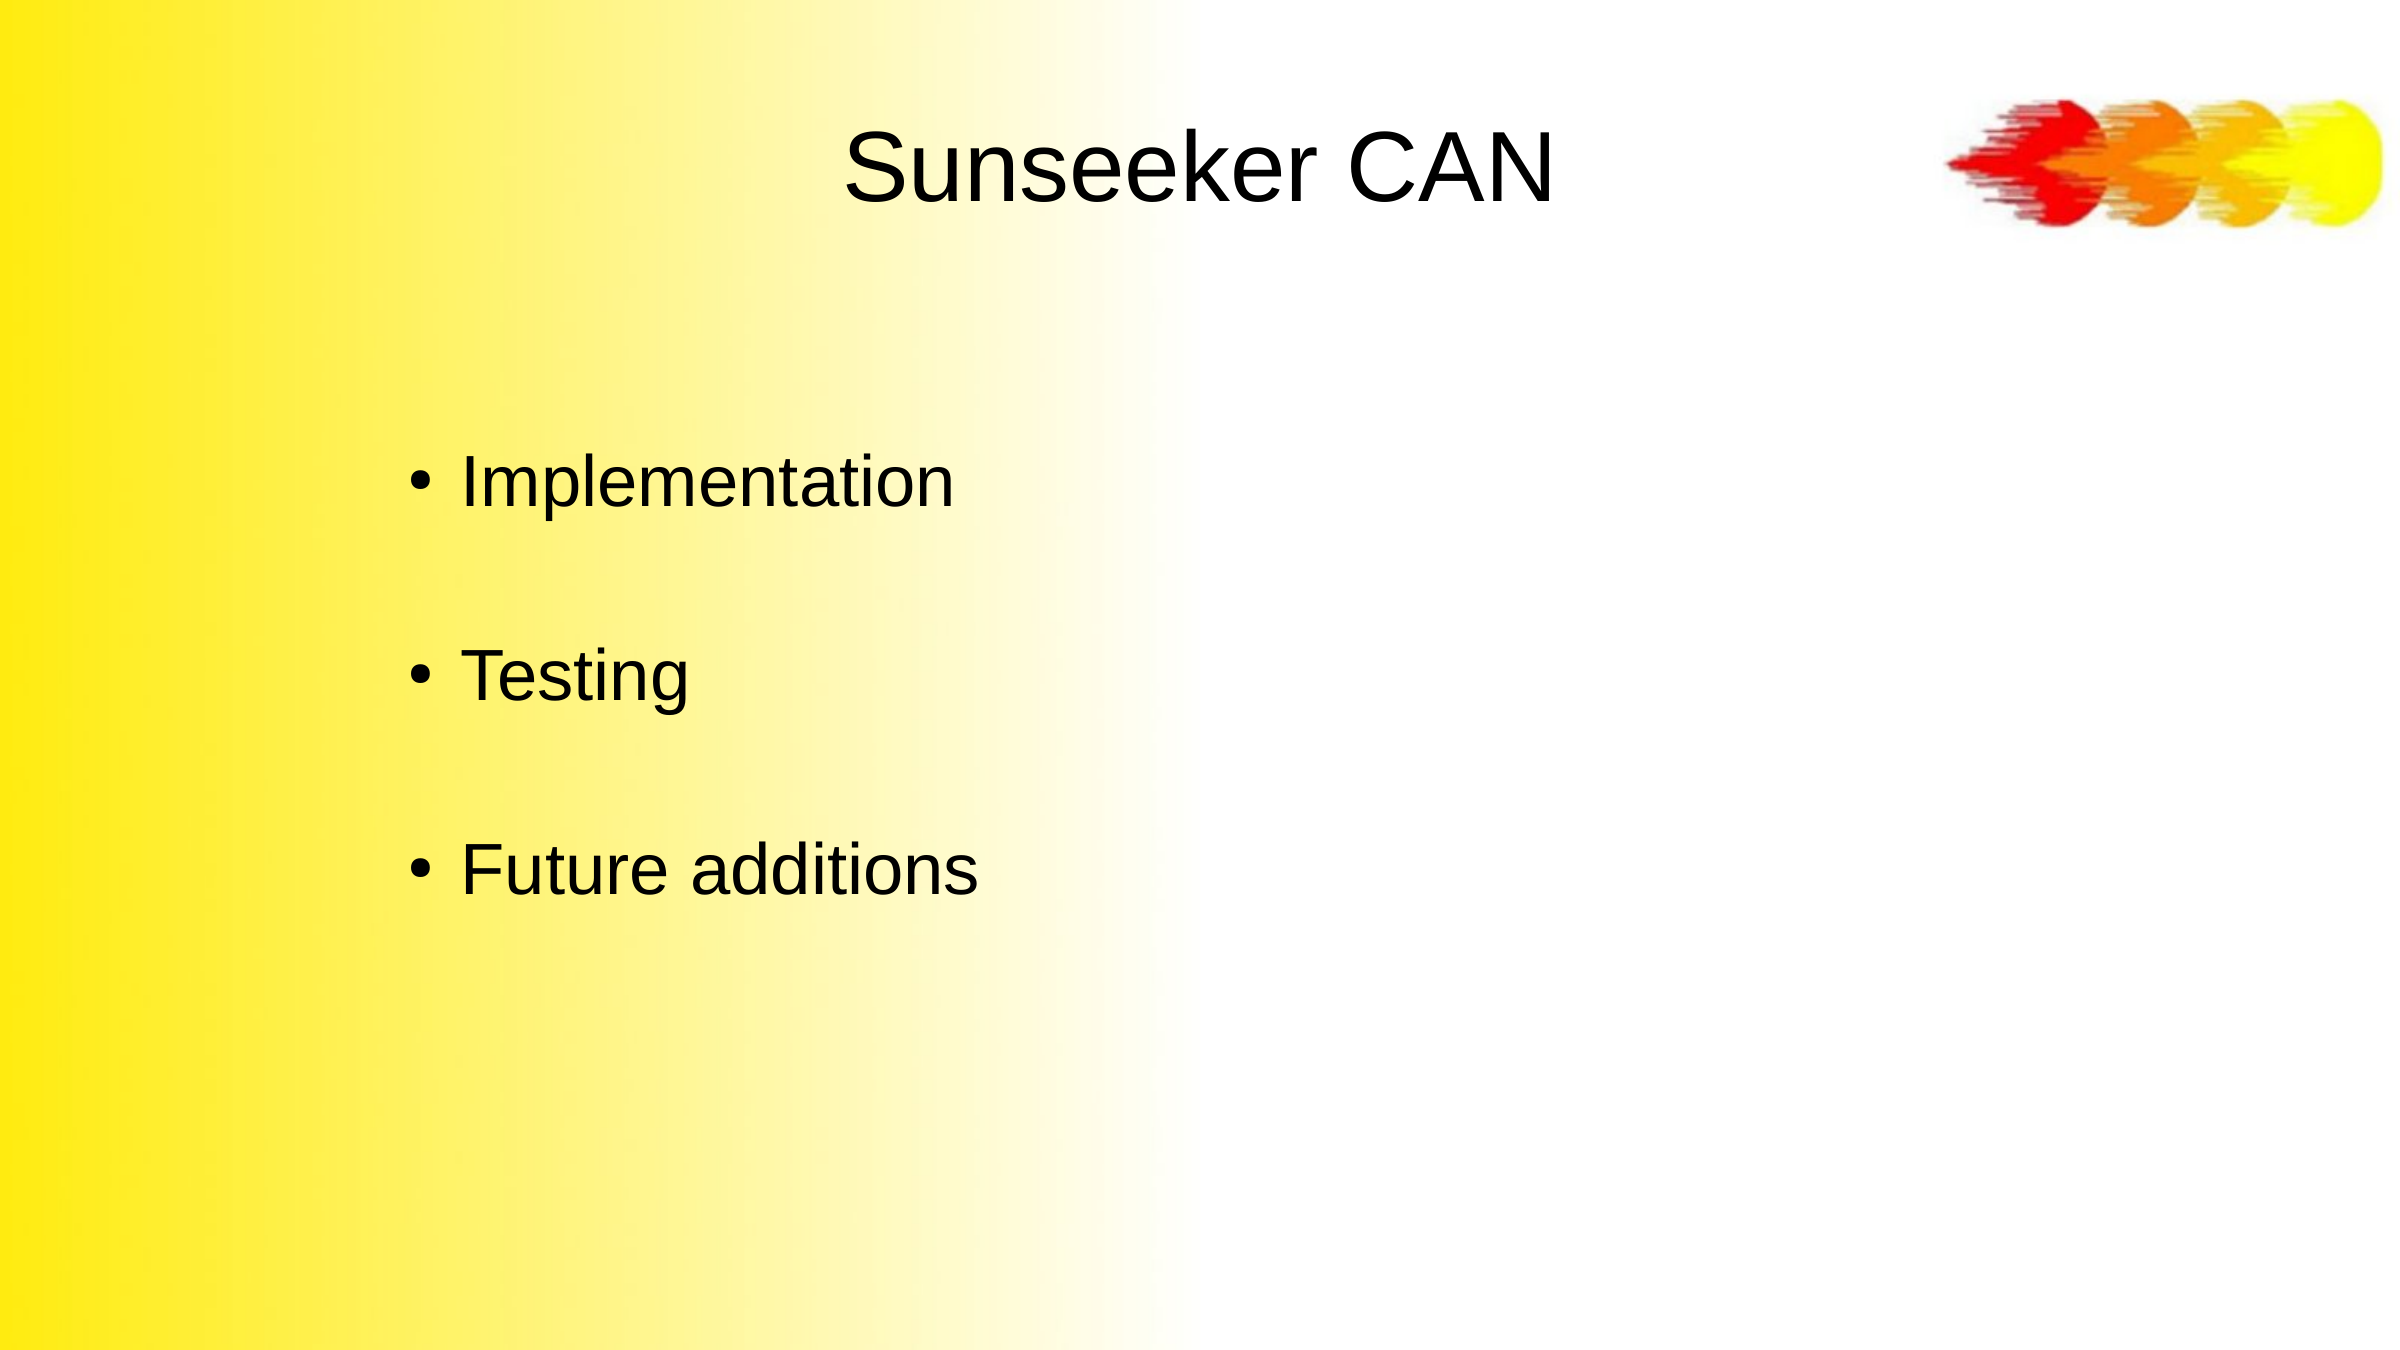

# Sunseeker CAN
Implementation
Testing
Future additions